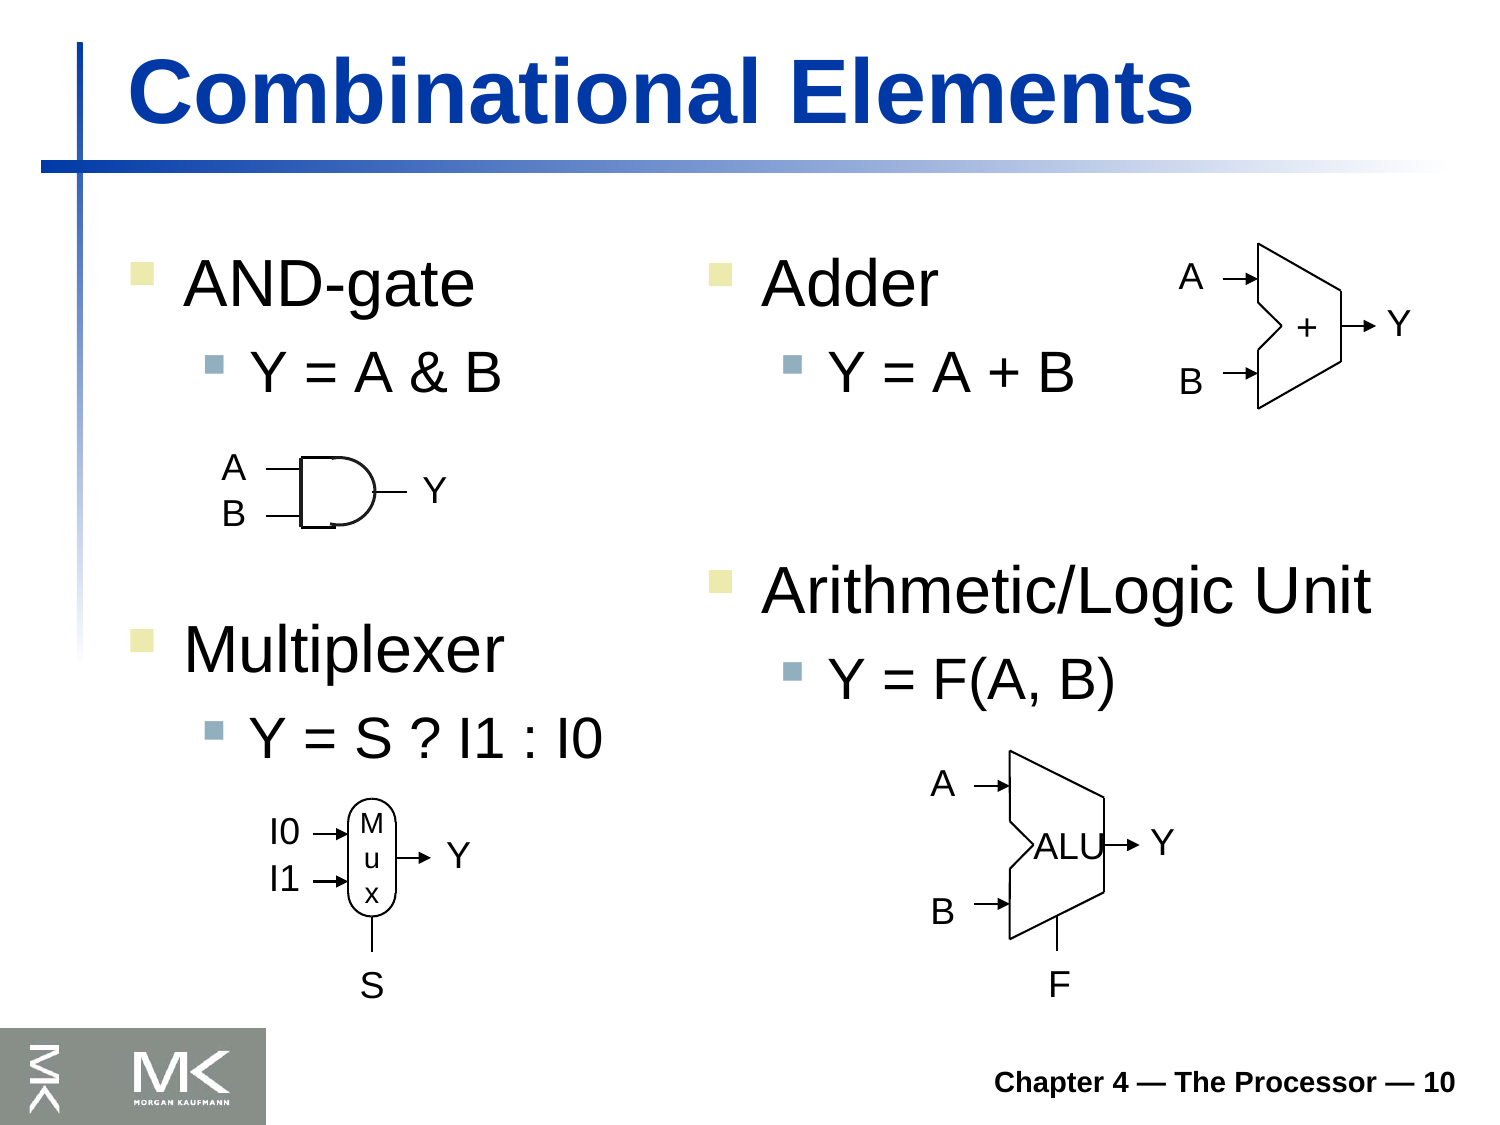

# Combinational Elements
AND-gate
Y = A & B
Adder
Y = A + B
A
Y
+
B
A
Y
B
Arithmetic/Logic Unit
Y = F(A, B)
Multiplexer
Y = S ? I1 : I0
A
Y
ALU
B
F
M
u
x
I0
Y
I1
S
Chapter 4 — The Processor —